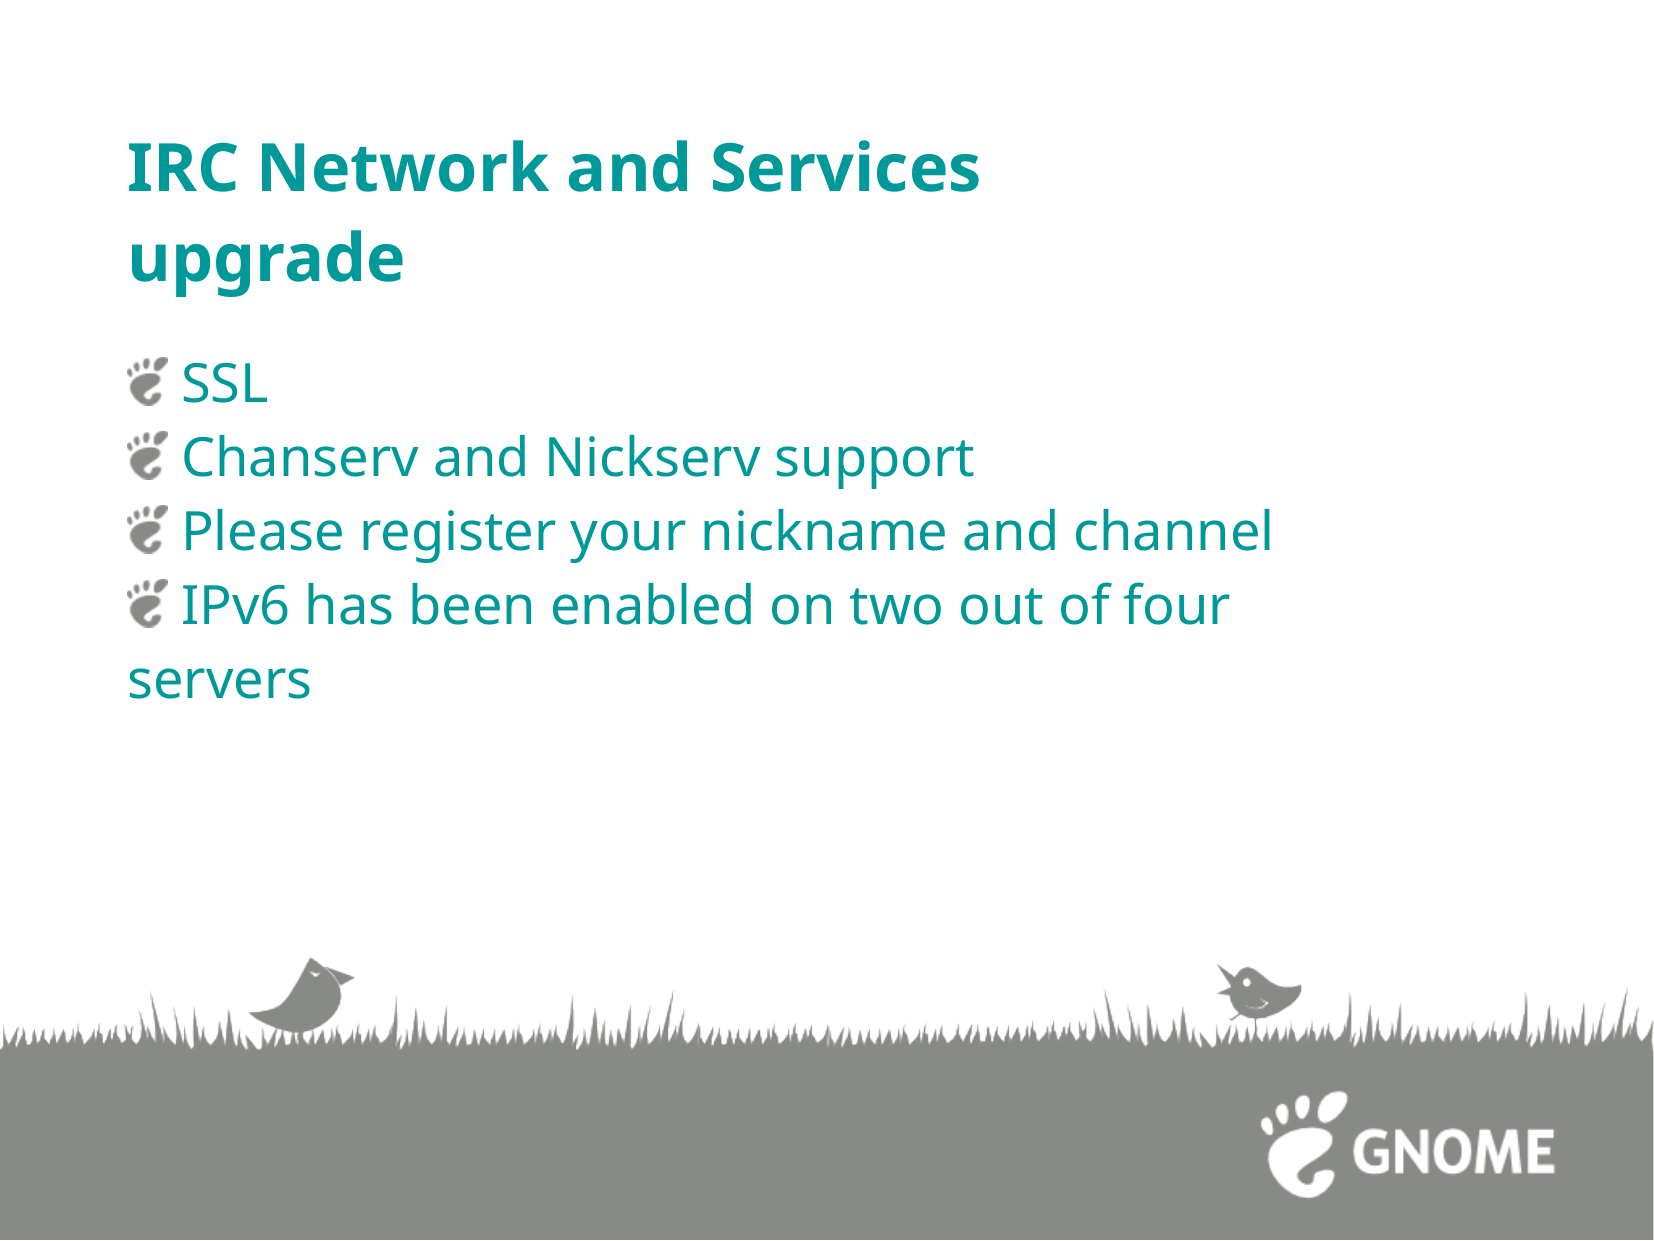

IRC Network and Services upgrade
 SSL
 Chanserv and Nickserv support
 Please register your nickname and channel
 IPv6 has been enabled on two out of four servers